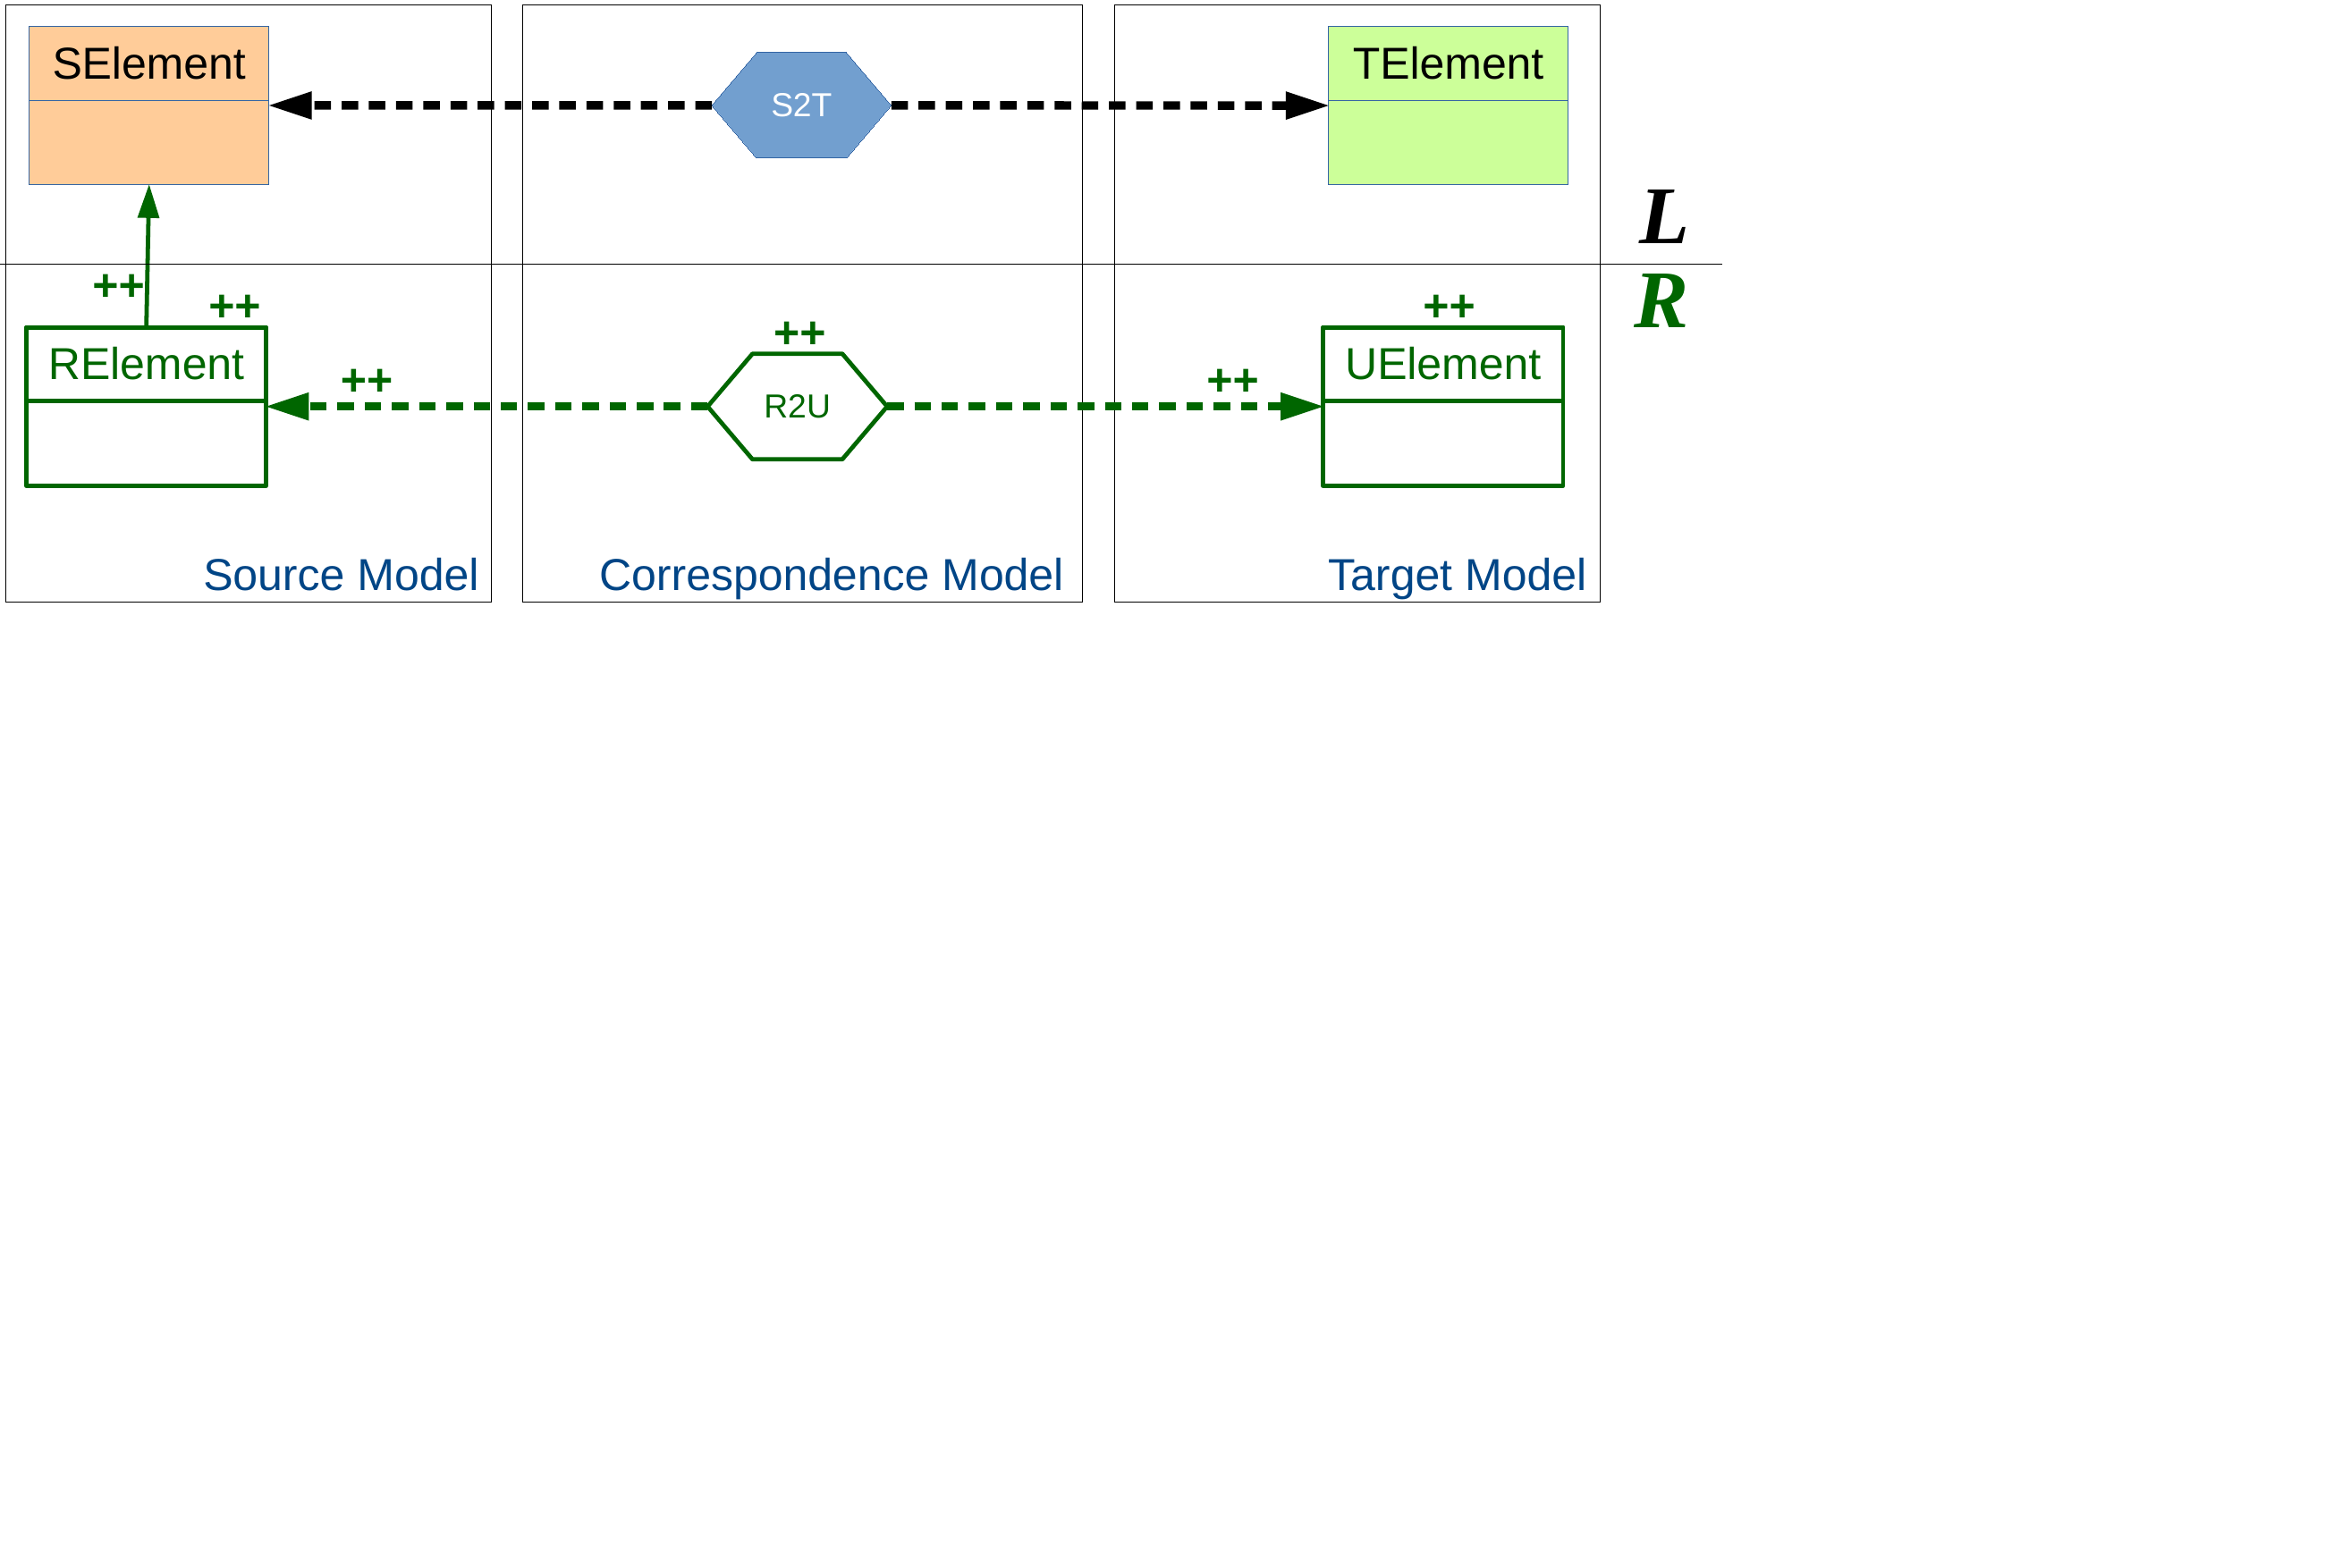

SElement
TElement
S2T
L
R
++
++
++
++
RElement
UElement
++
++
R2U
Source Model
Correspondence Model
Target Model